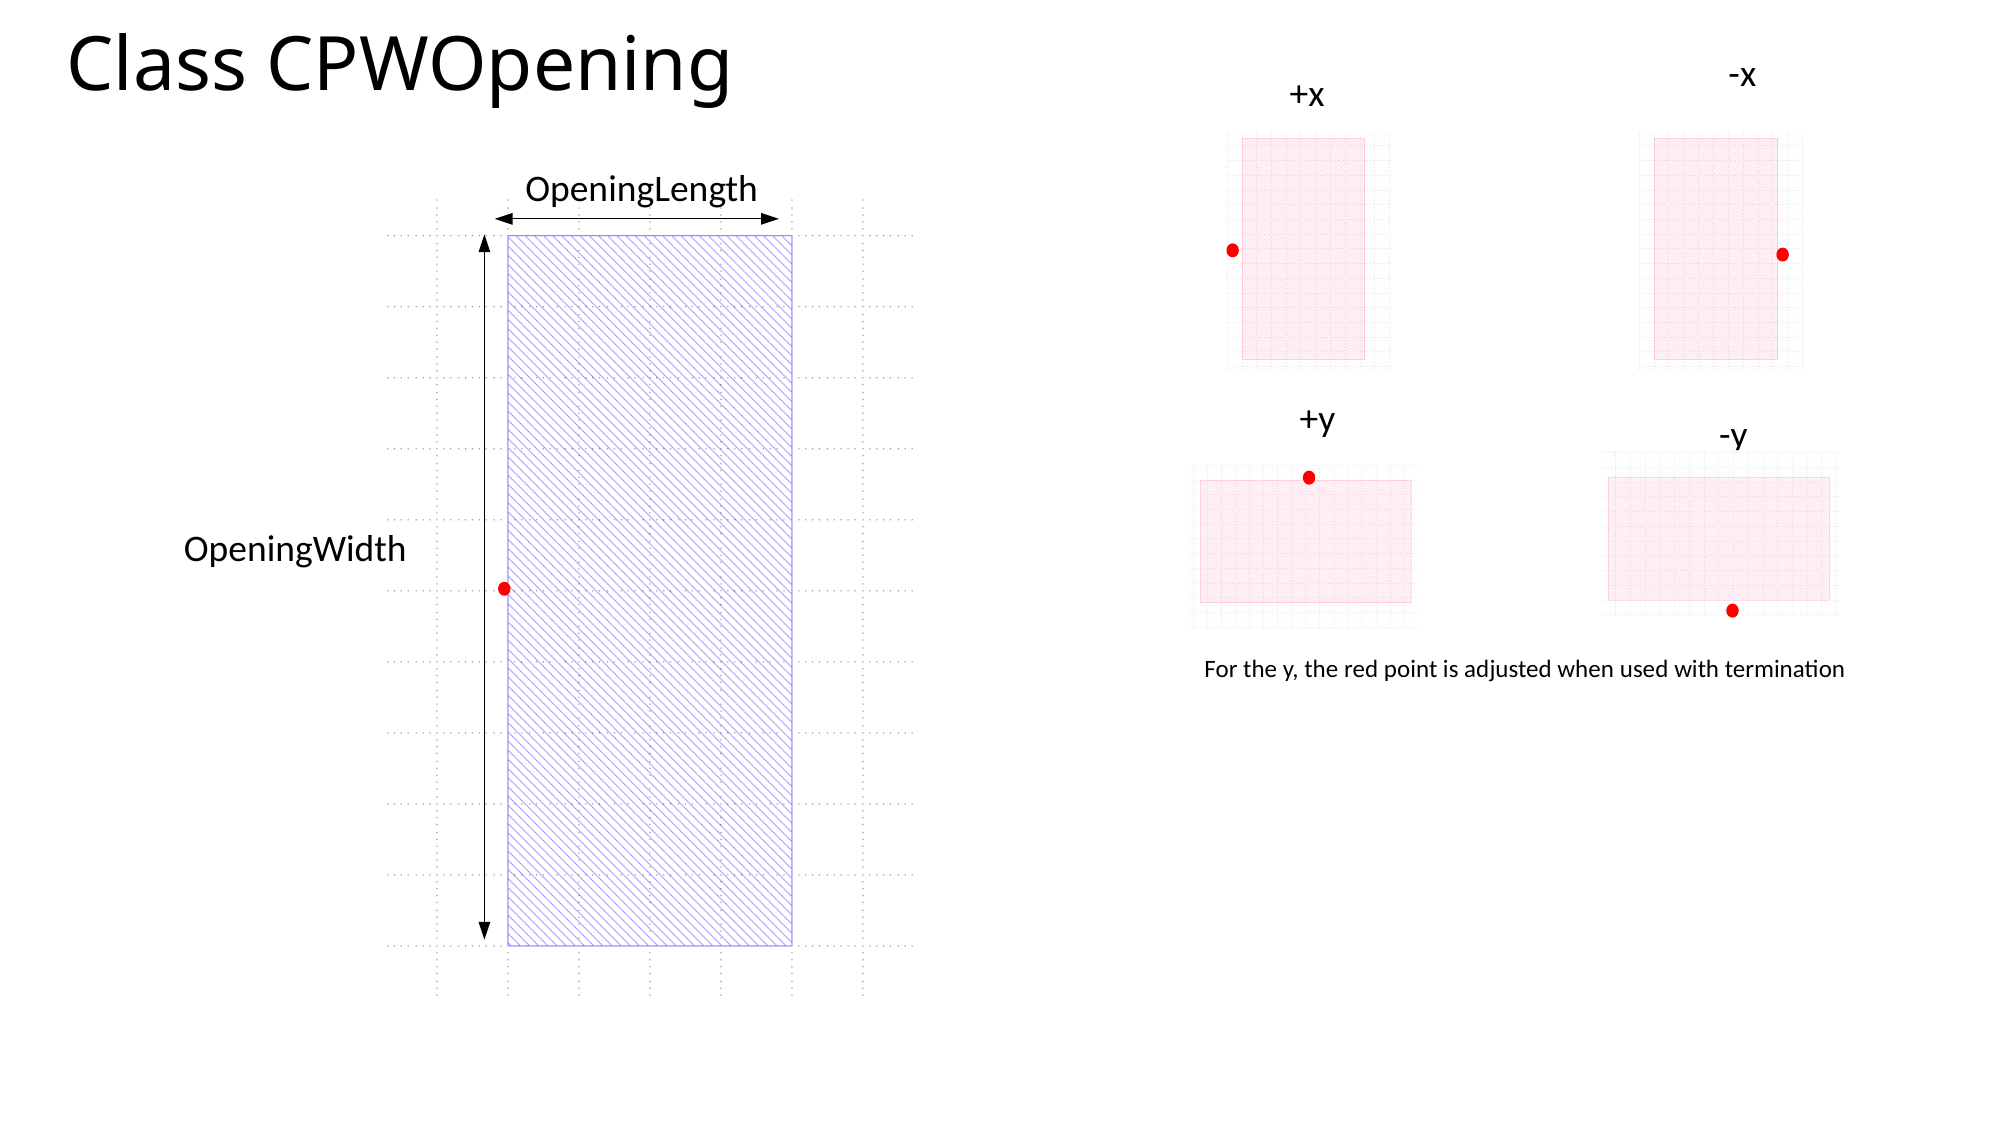

Class CPWOpening
-x
+x
OpeningLength
+y
-y
OpeningWidth
For the y, the red point is adjusted when used with termination